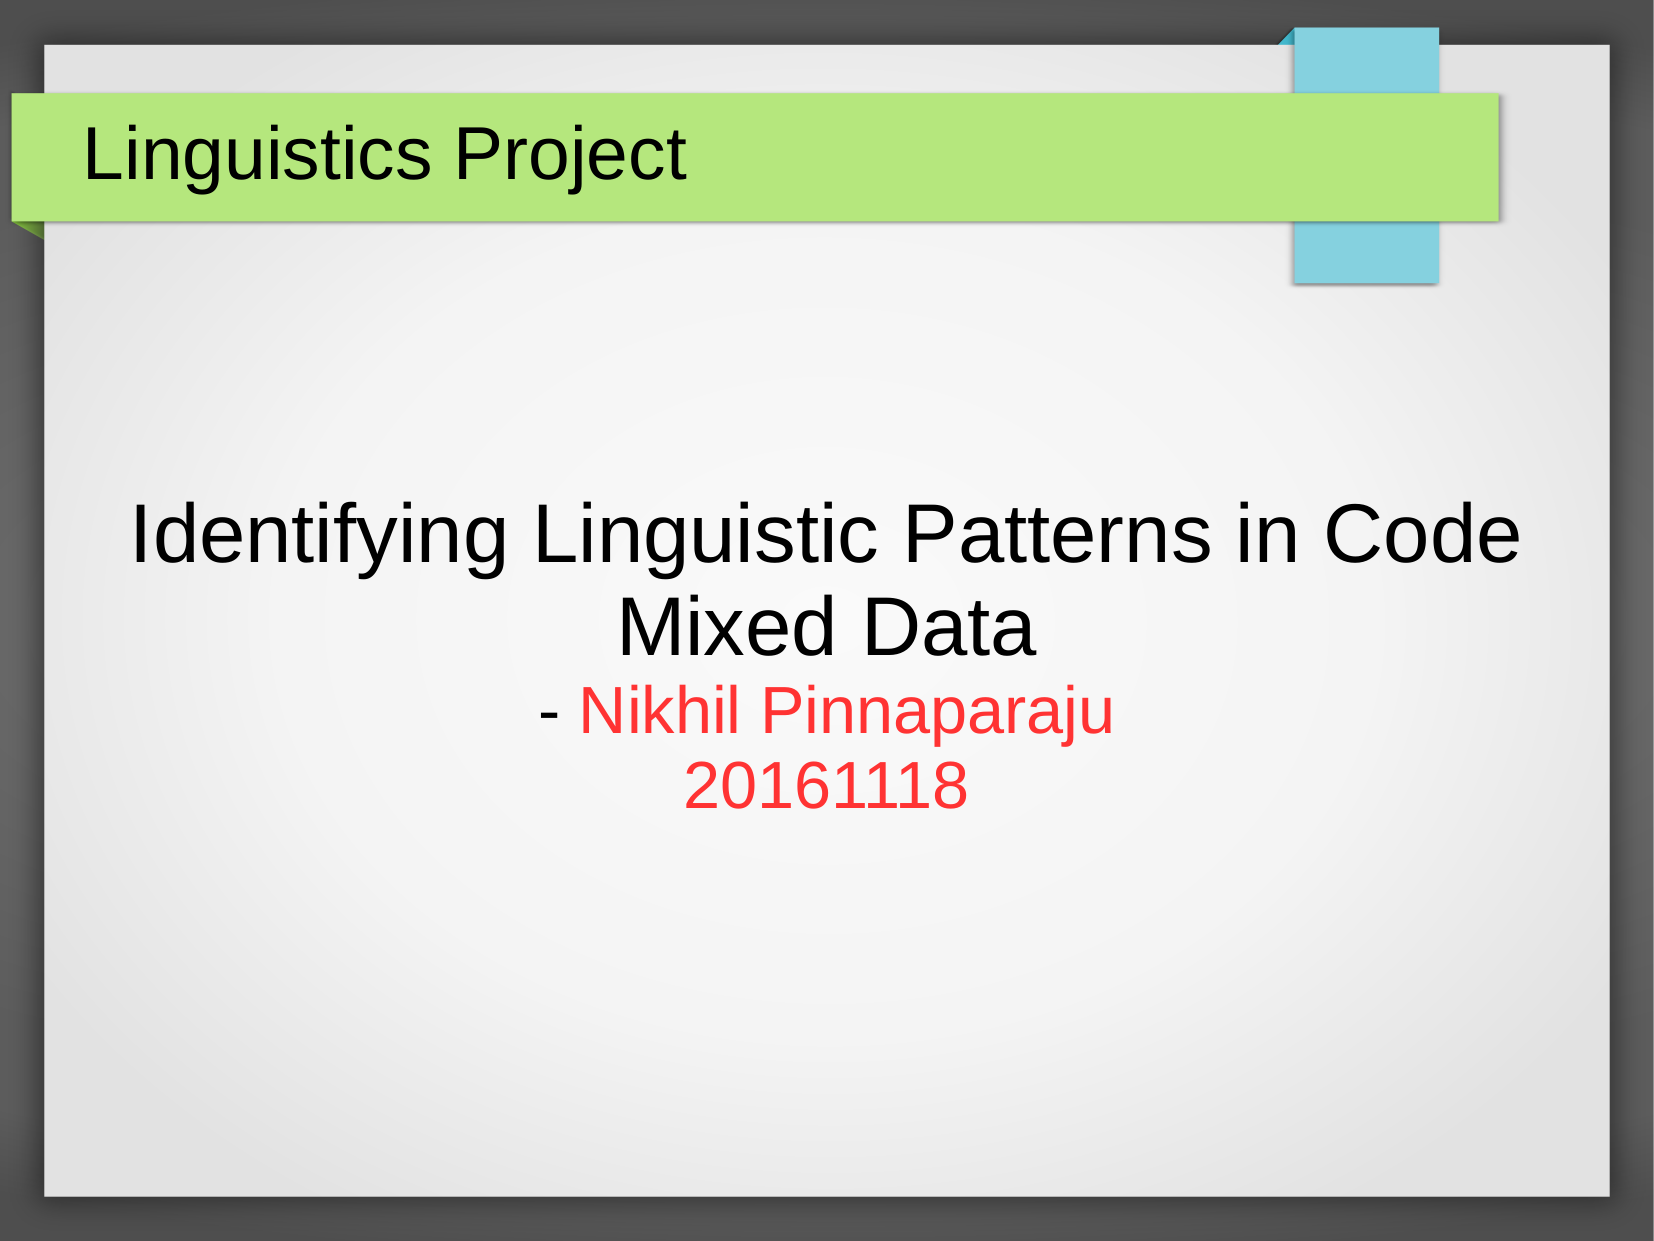

# Linguistics Project
Identifying Linguistic Patterns in Code Mixed Data
- Nikhil Pinnaparaju
20161118